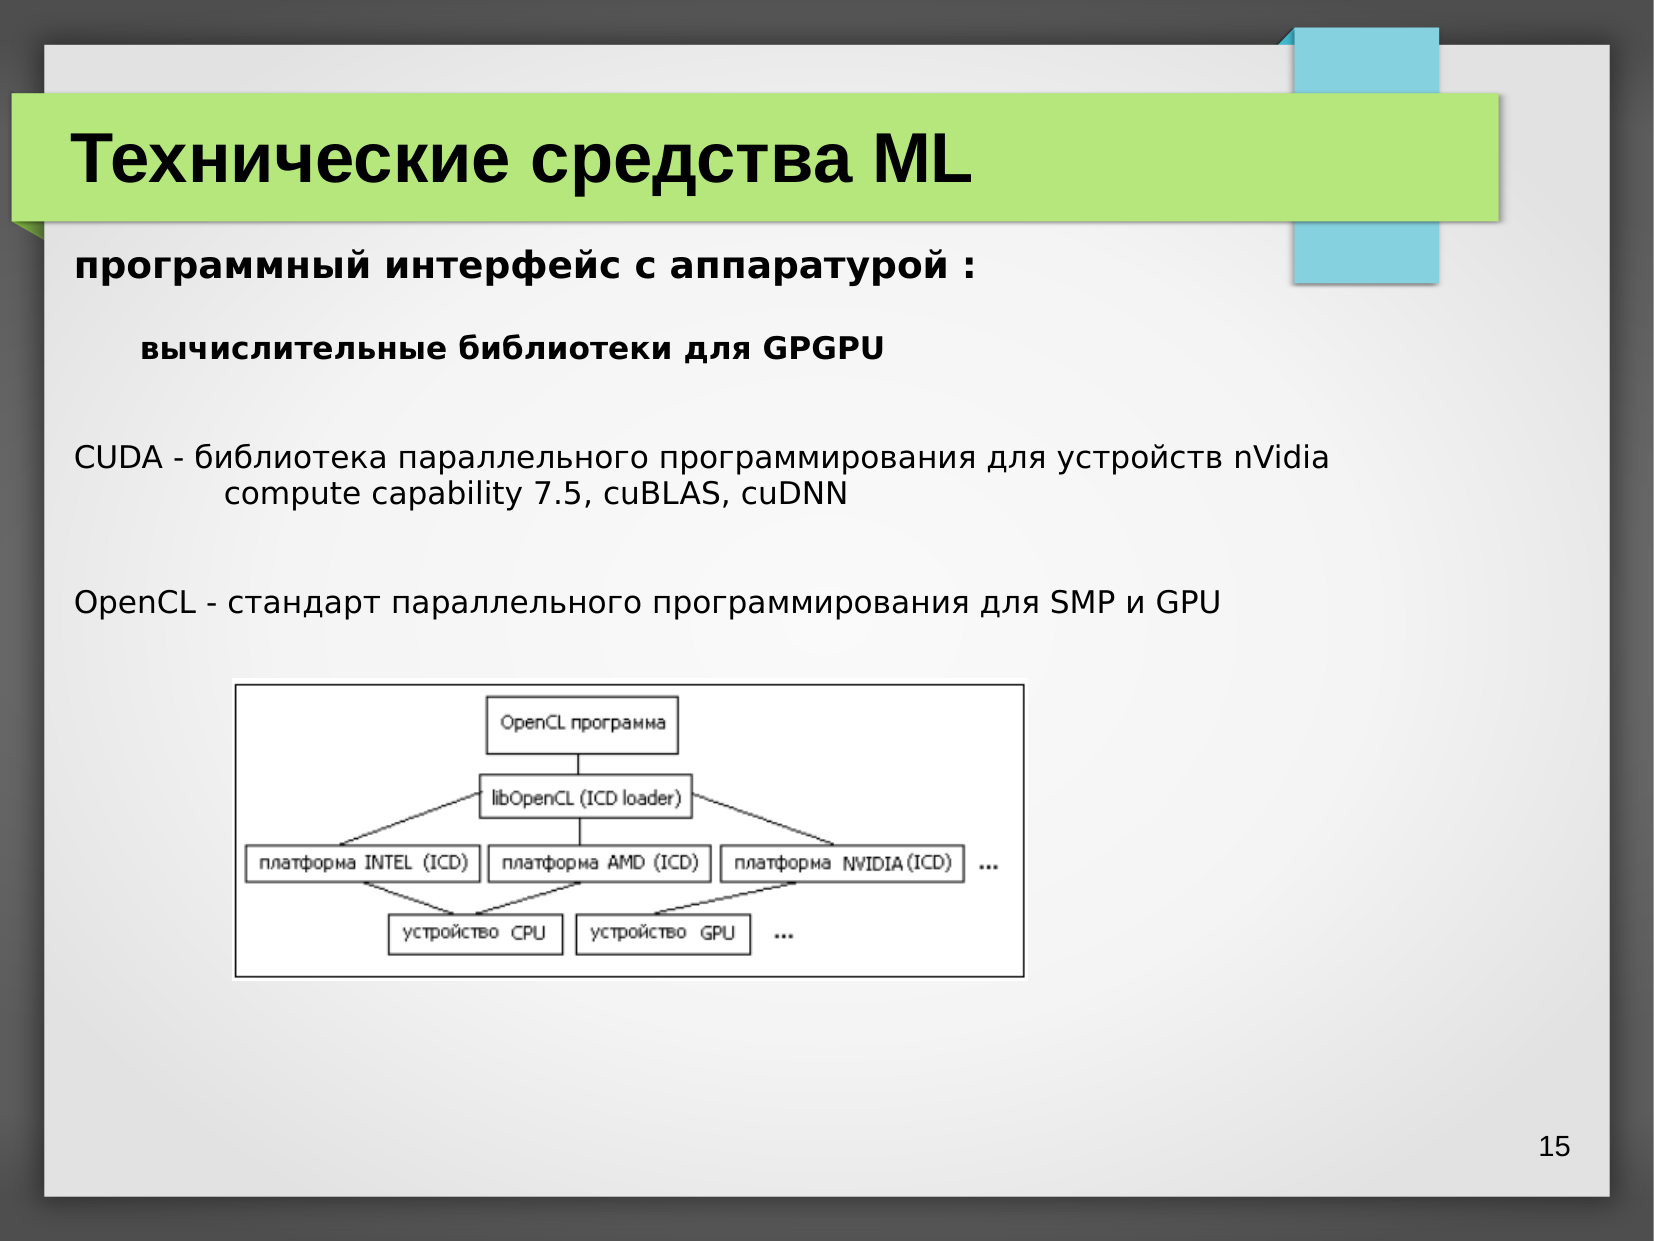

# Технические средства ML
программный интерфейс с аппаратурой :
 вычислительные библиотеки для GPGPU
CUDA - библиотека параллельного программирования для устройств nVidia
 compute capability 7.5, cuBLAS, cuDNN
OpenCL - стандарт параллельного программирования для SMP и GPU
15